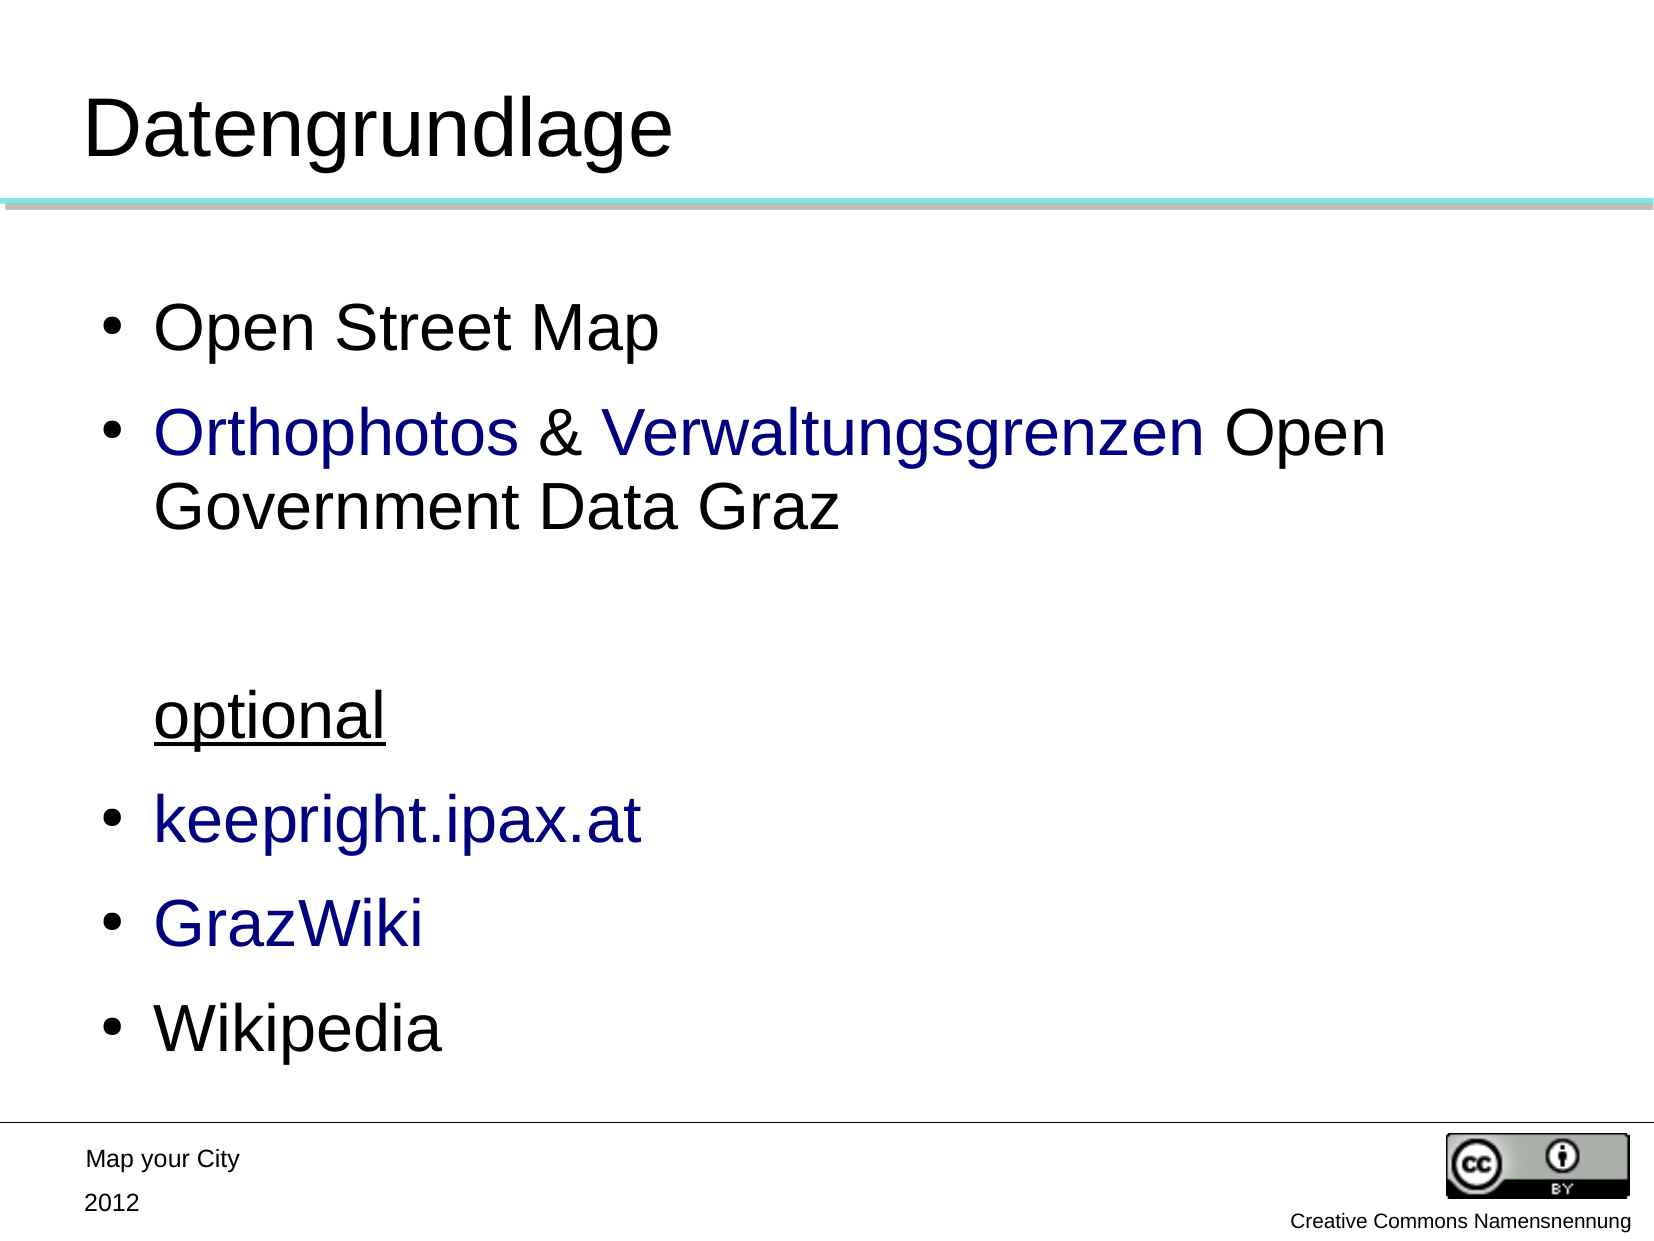

# Datengrundlage
Open Street Map
Orthophotos & Verwaltungsgrenzen Open Government Data Graz
optional
keepright.ipax.at
GrazWiki
Wikipedia
Map your City
2012
Creative Commons Namensnennung